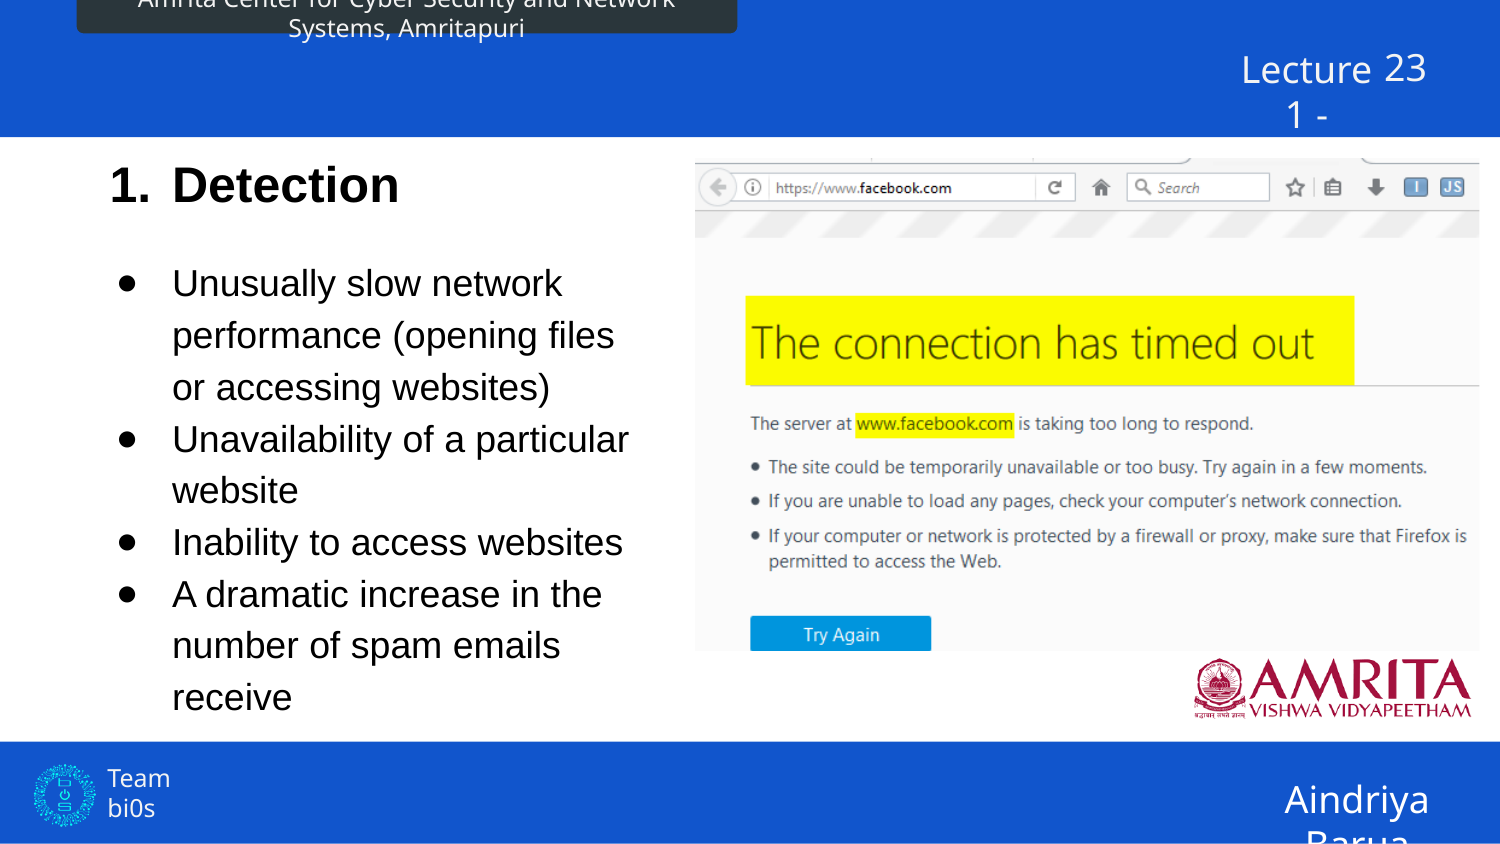

Detection
# Unusually slow network performance (opening files or accessing websites)
Unavailability of a particular website
Inability to access websites
A dramatic increase in the number of spam emails receive